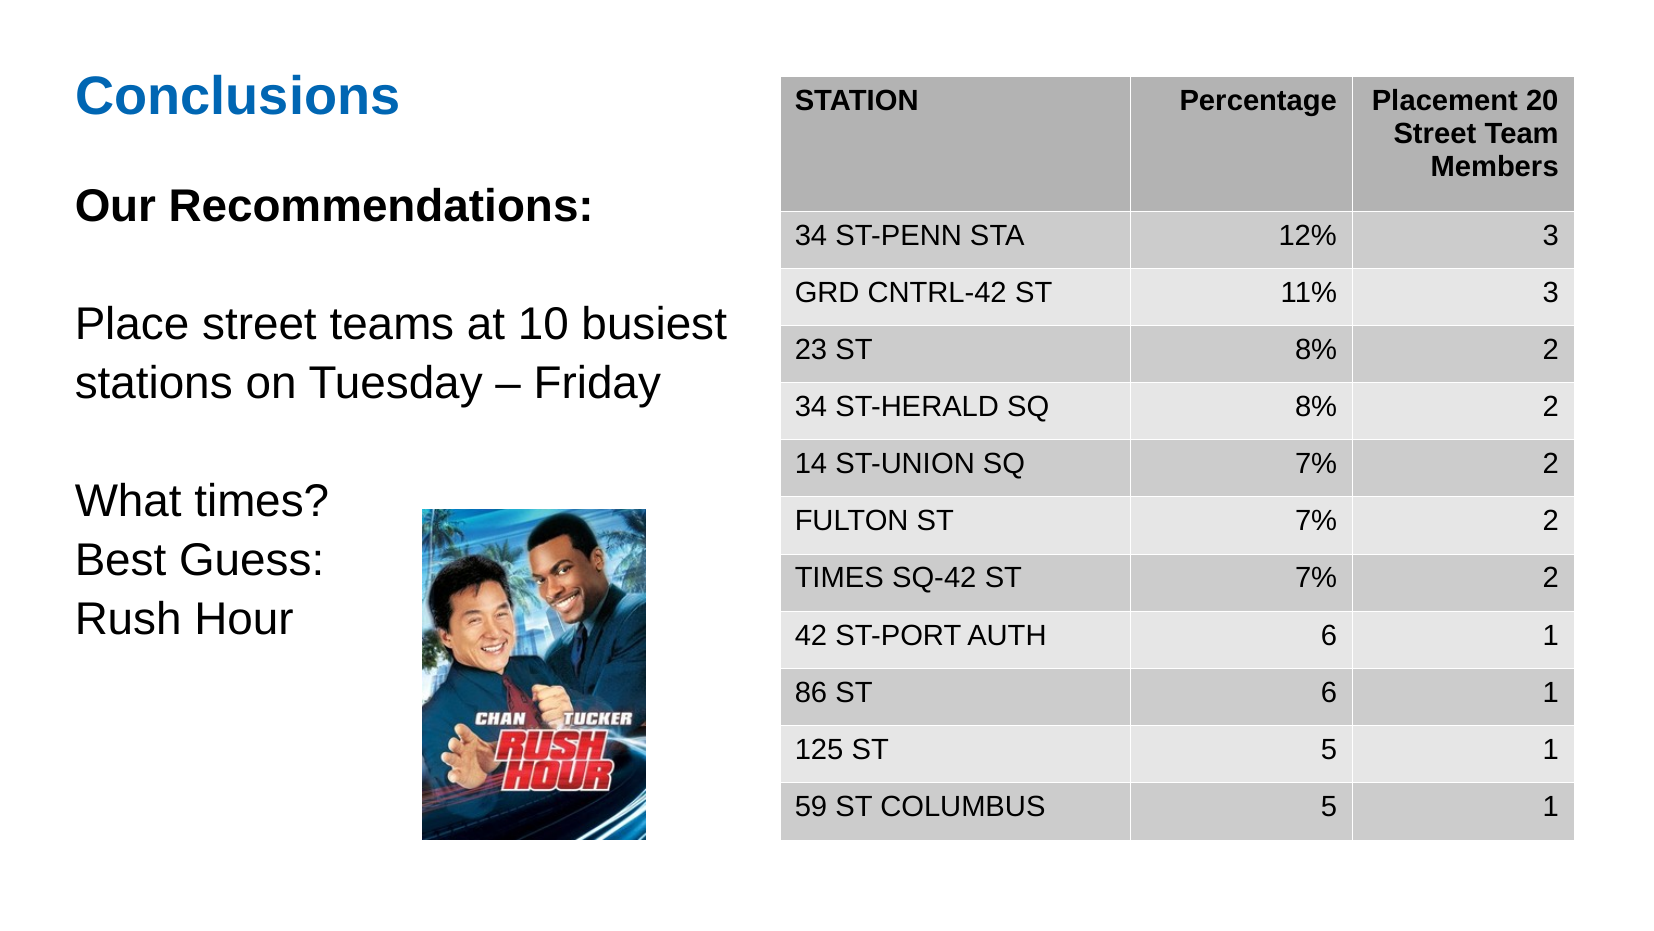

# Conclusions
| STATION | Percentage | Placement 20 Street Team Members |
| --- | --- | --- |
| 34 ST-PENN STA | 12% | 3 |
| GRD CNTRL-42 ST | 11% | 3 |
| 23 ST | 8% | 2 |
| 34 ST-HERALD SQ | 8% | 2 |
| 14 ST-UNION SQ | 7% | 2 |
| FULTON ST | 7% | 2 |
| TIMES SQ-42 ST | 7% | 2 |
| 42 ST-PORT AUTH | 6 | 1 |
| 86 ST | 6 | 1 |
| 125 ST | 5 | 1 |
| 59 ST COLUMBUS | 5 | 1 |
Our Recommendations:
Place street teams at 10 busiest stations on Tuesday – Friday
What times?
Best Guess:
Rush Hour